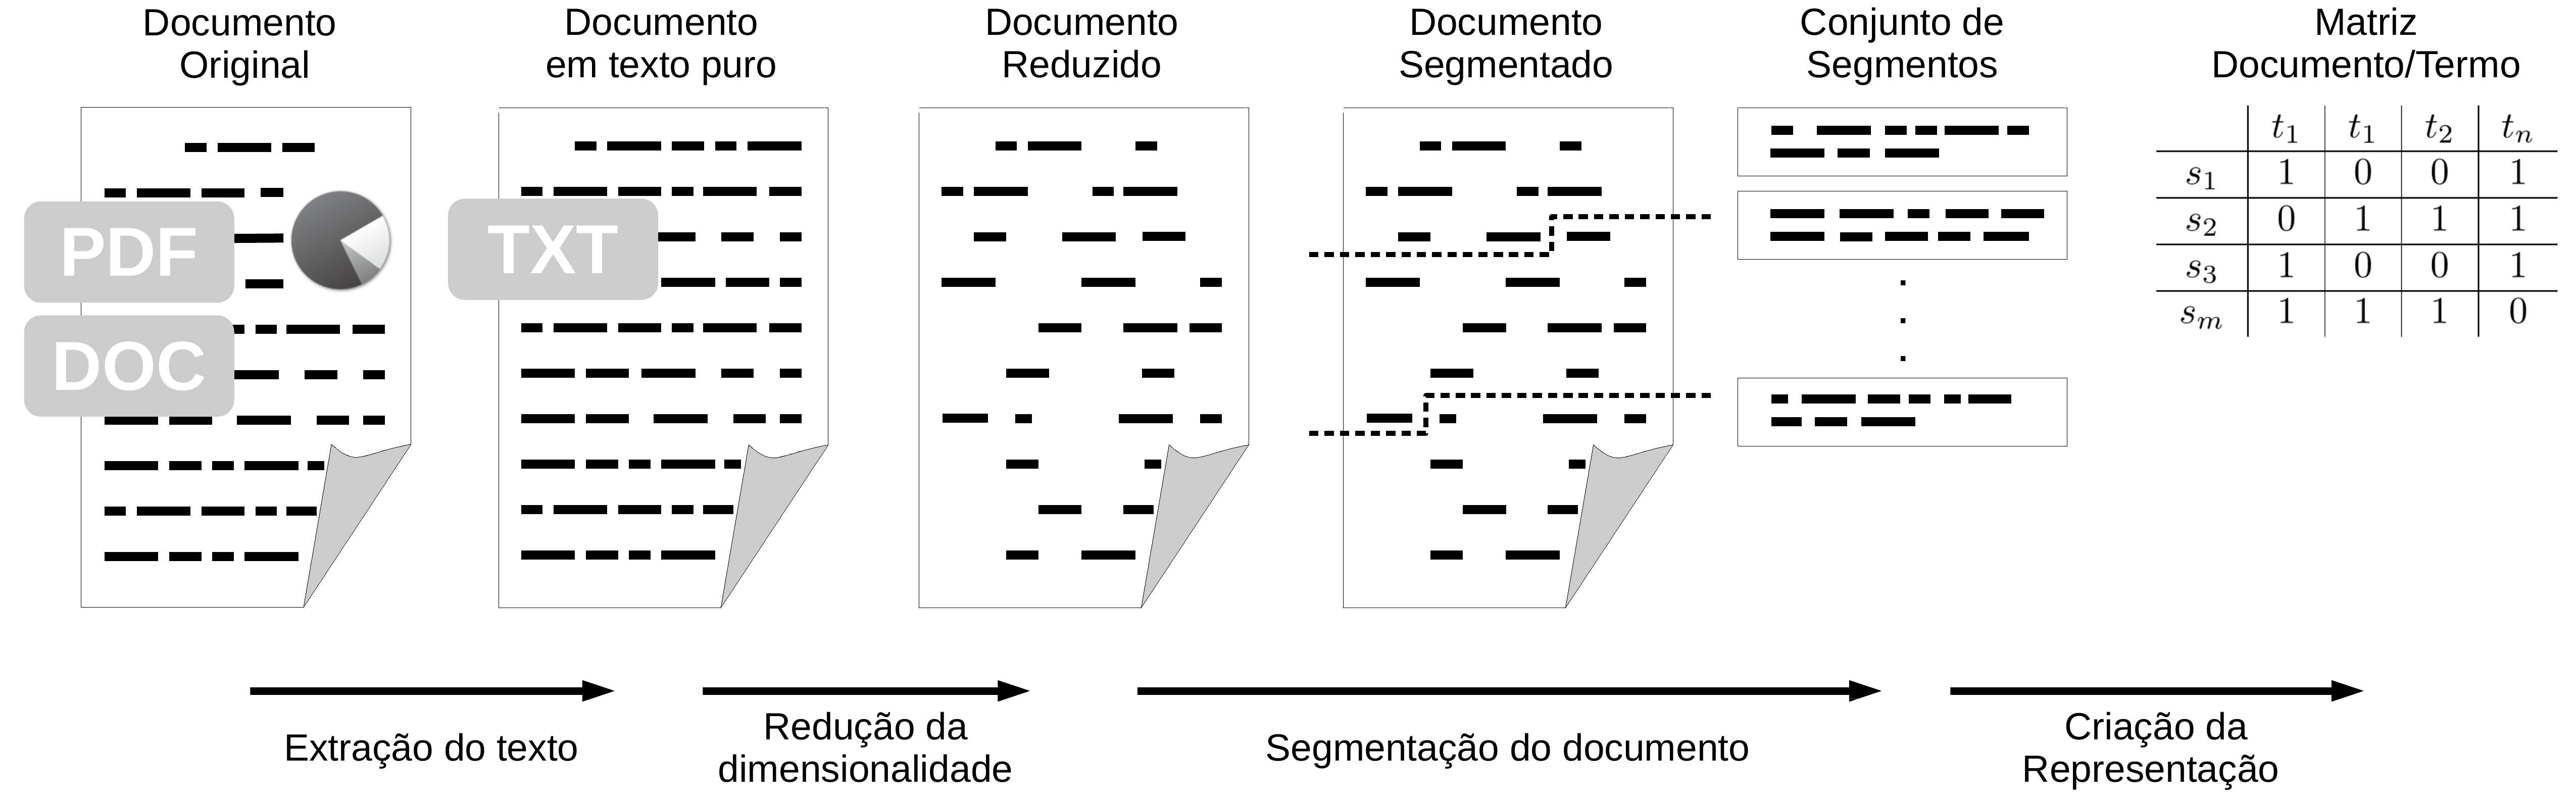

Documento
em texto puro
Documento
Reduzido
Documento
Segmentado
Conjunto de Segmentos
Matriz Documento/Termo
Documento
Original
TXT
PDF
.
.
.
DOC
Extração do texto
Redução da dimensionalidade
Criação da Representação
Segmentação do documento